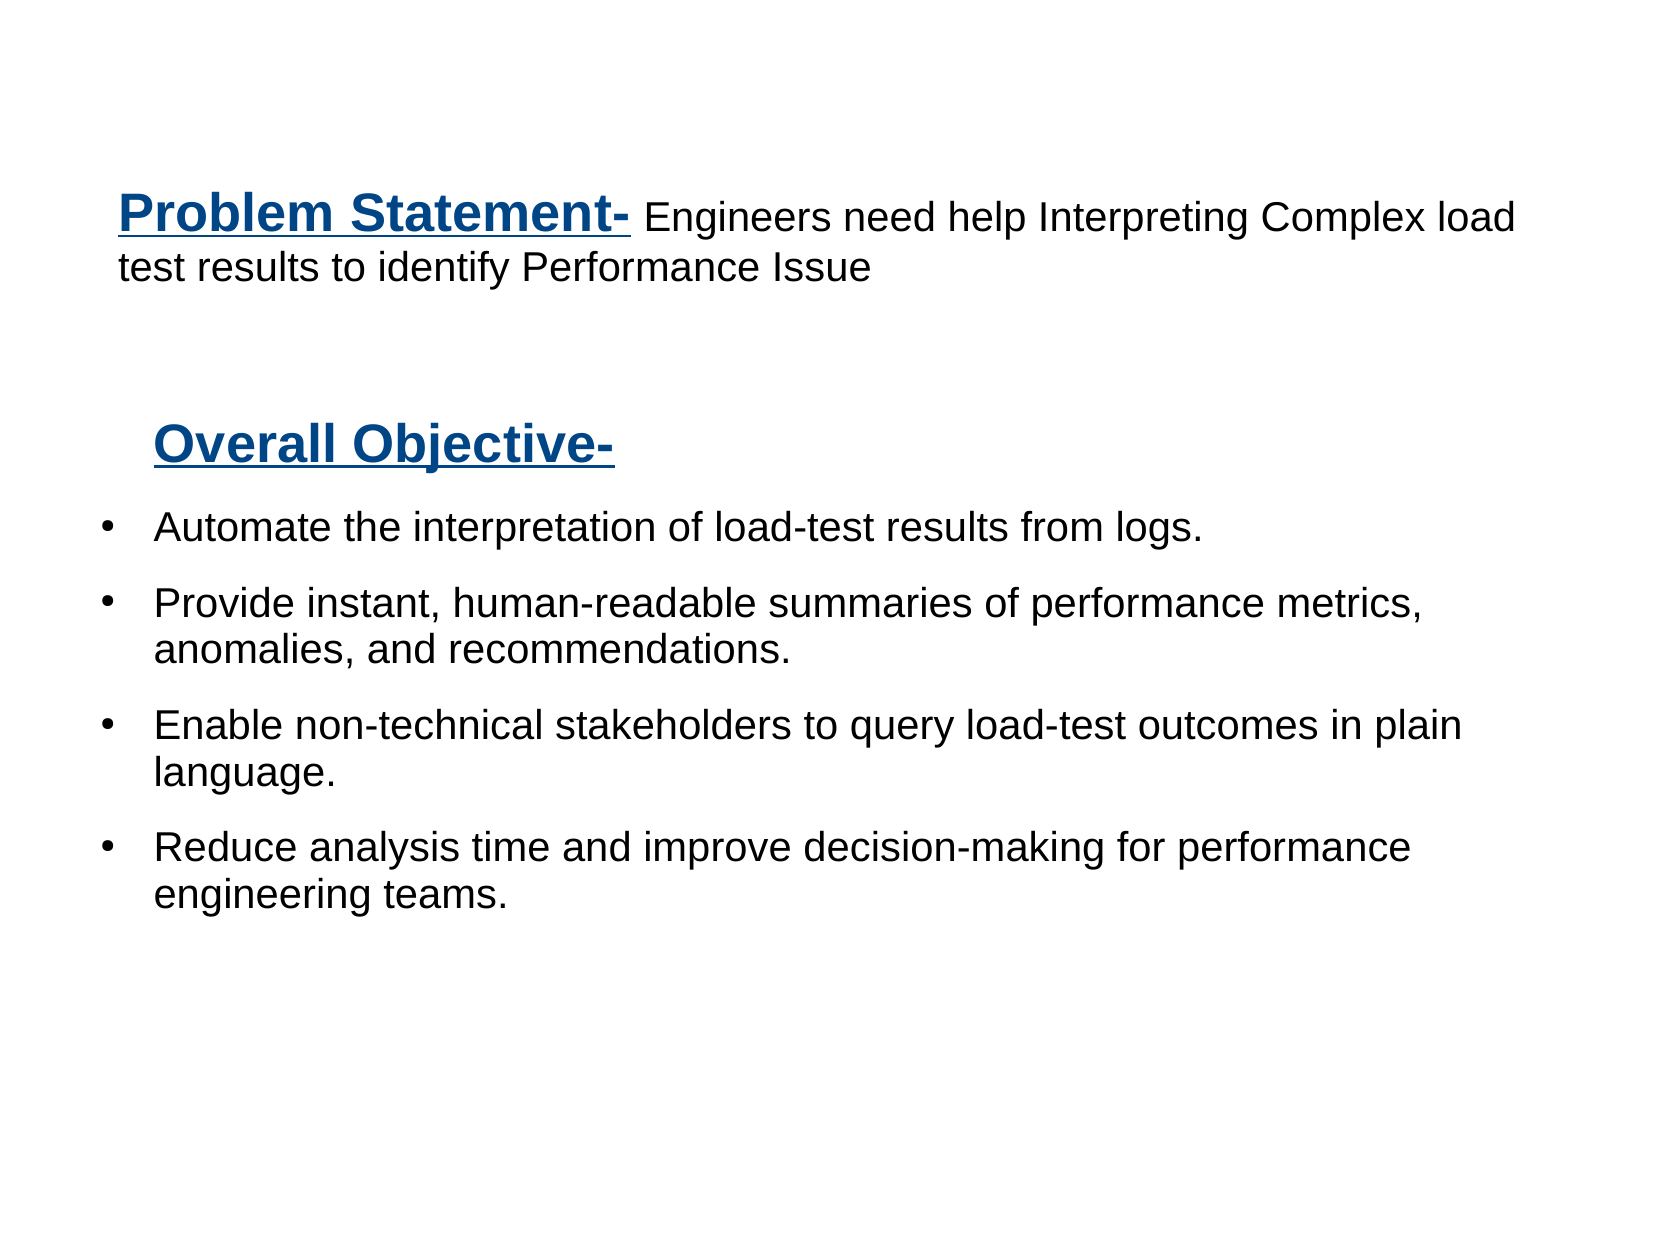

# Problem Statement- Engineers need help Interpreting Complex load test results to identify Performance Issue
Overall Objective-
Automate the interpretation of load-test results from logs.
Provide instant, human-readable summaries of performance metrics, anomalies, and recommendations.
Enable non-technical stakeholders to query load-test outcomes in plain language.
Reduce analysis time and improve decision-making for performance engineering teams.